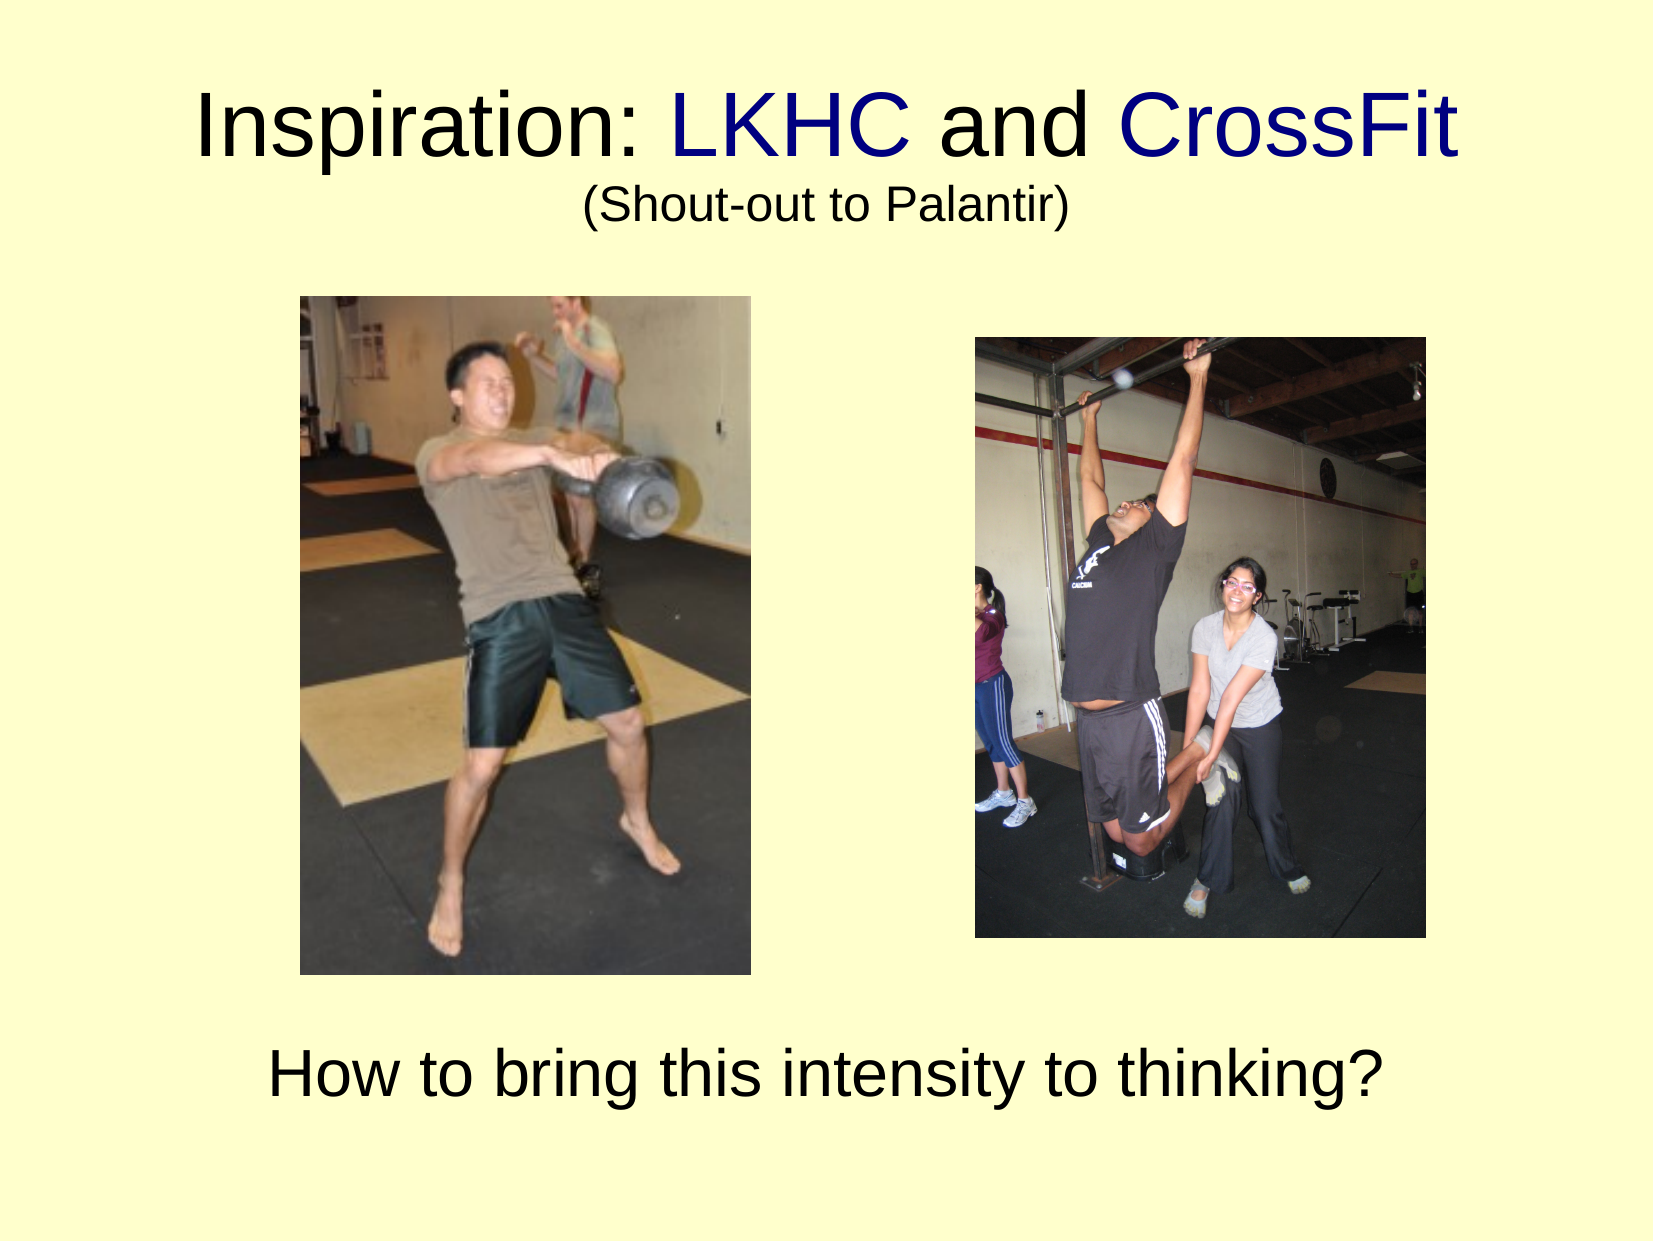

# Inspiration: LKHC and CrossFit (Shout-out to Palantir)
How to bring this intensity to thinking?